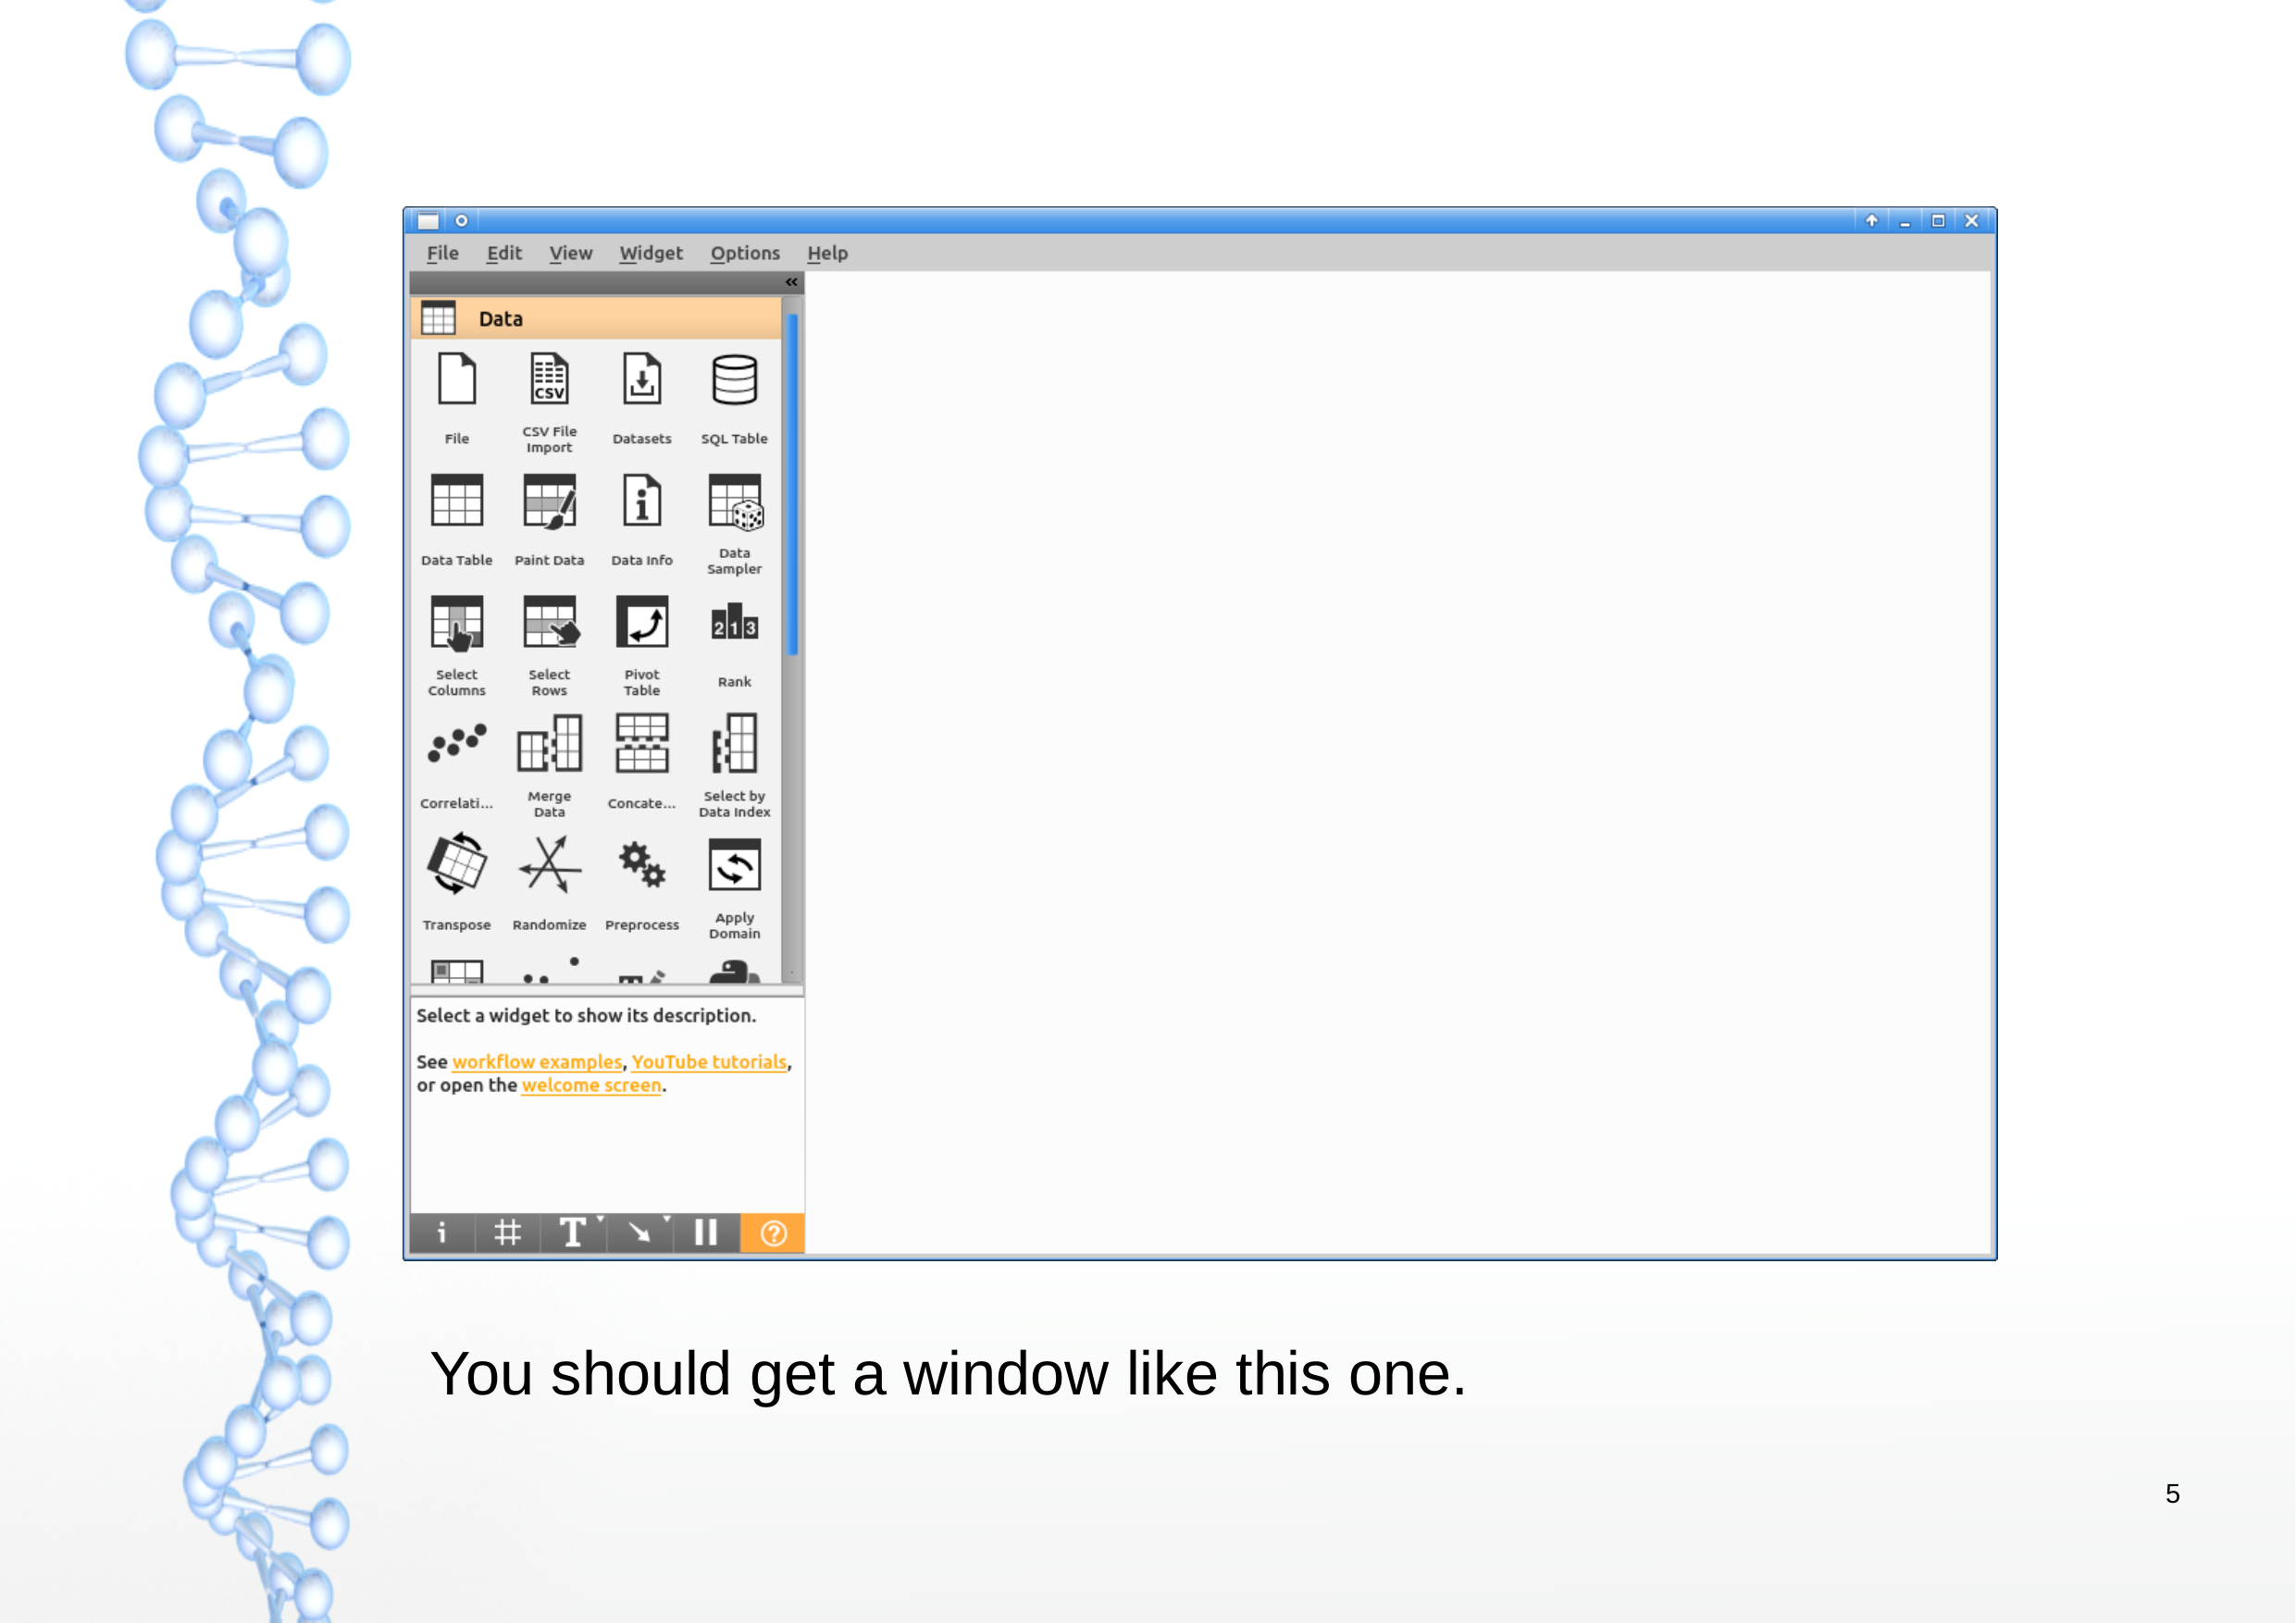

You should get a window like this one.
5